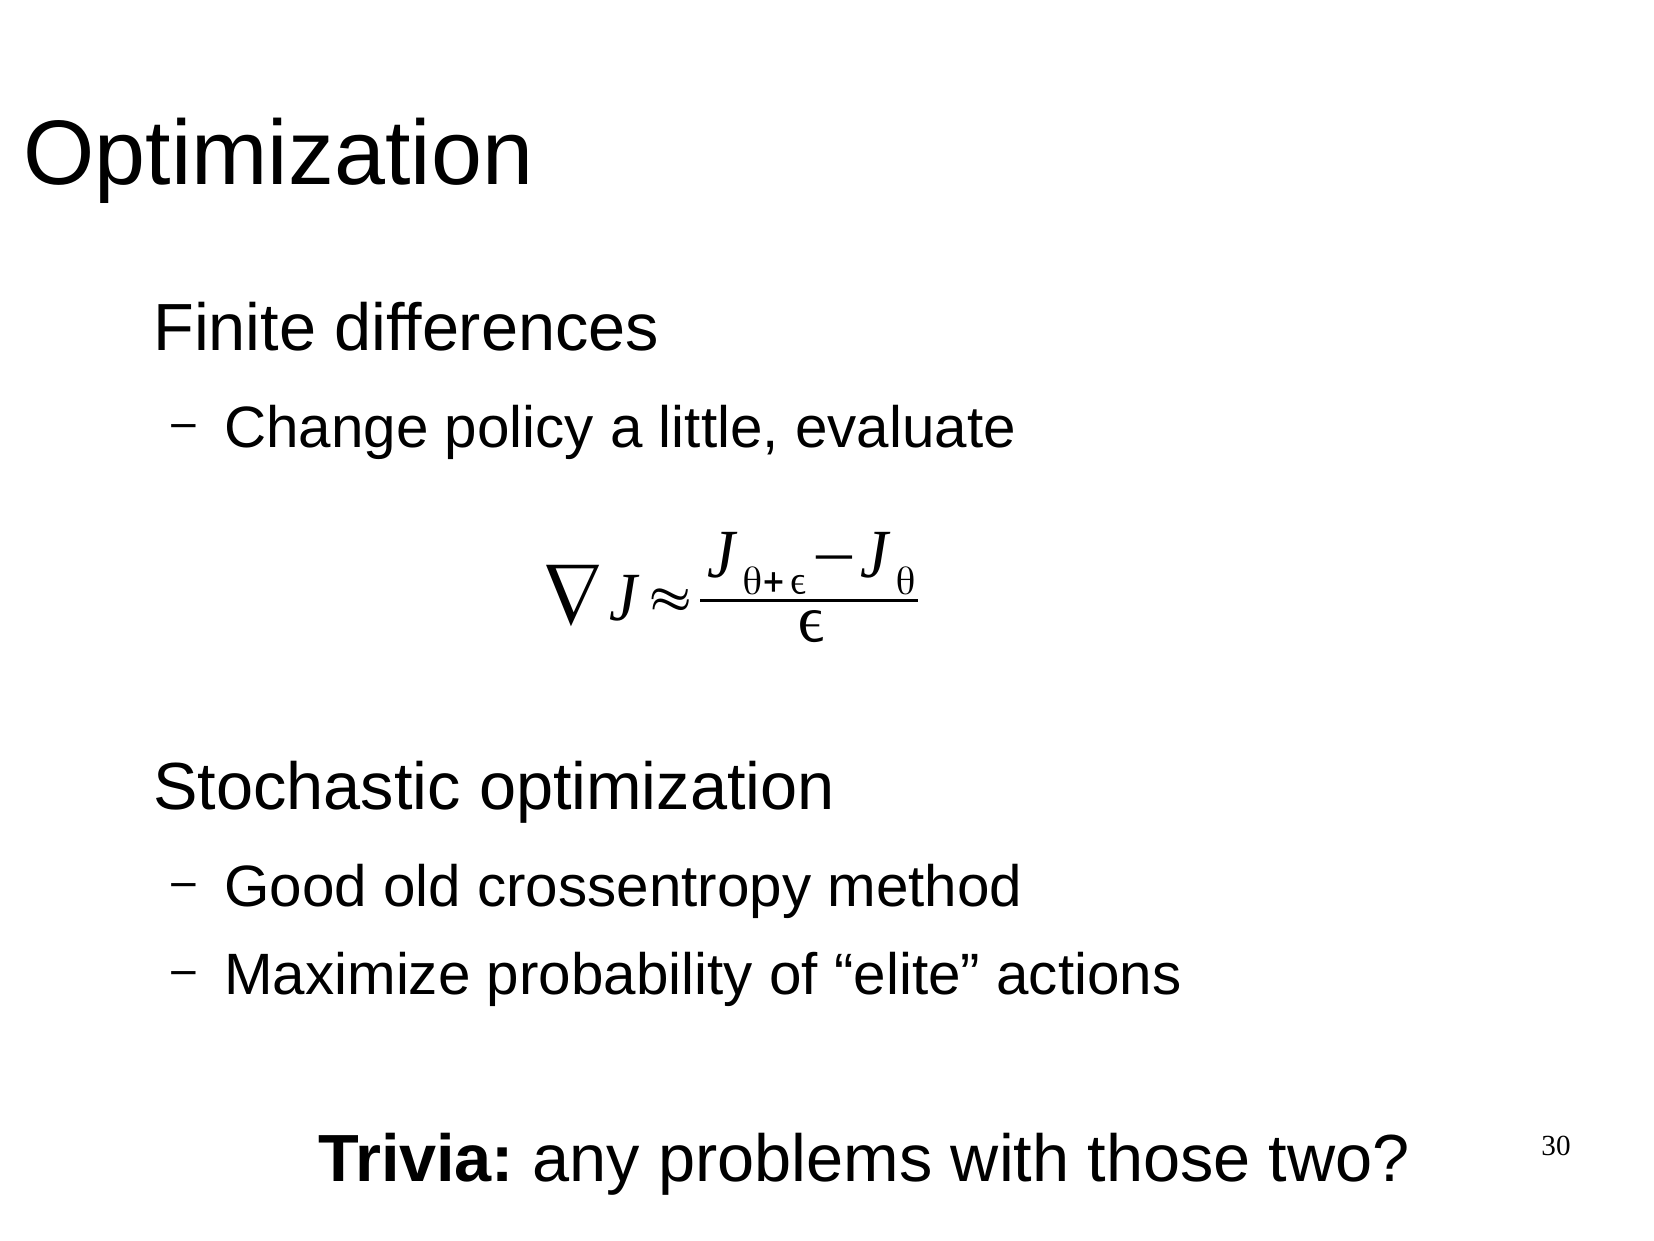

# Optimization
Finite differences
Change policy a little, evaluate
Stochastic optimization
Good old crossentropy method
Maximize probability of “elite” actions
Trivia: any problems with those two?
30